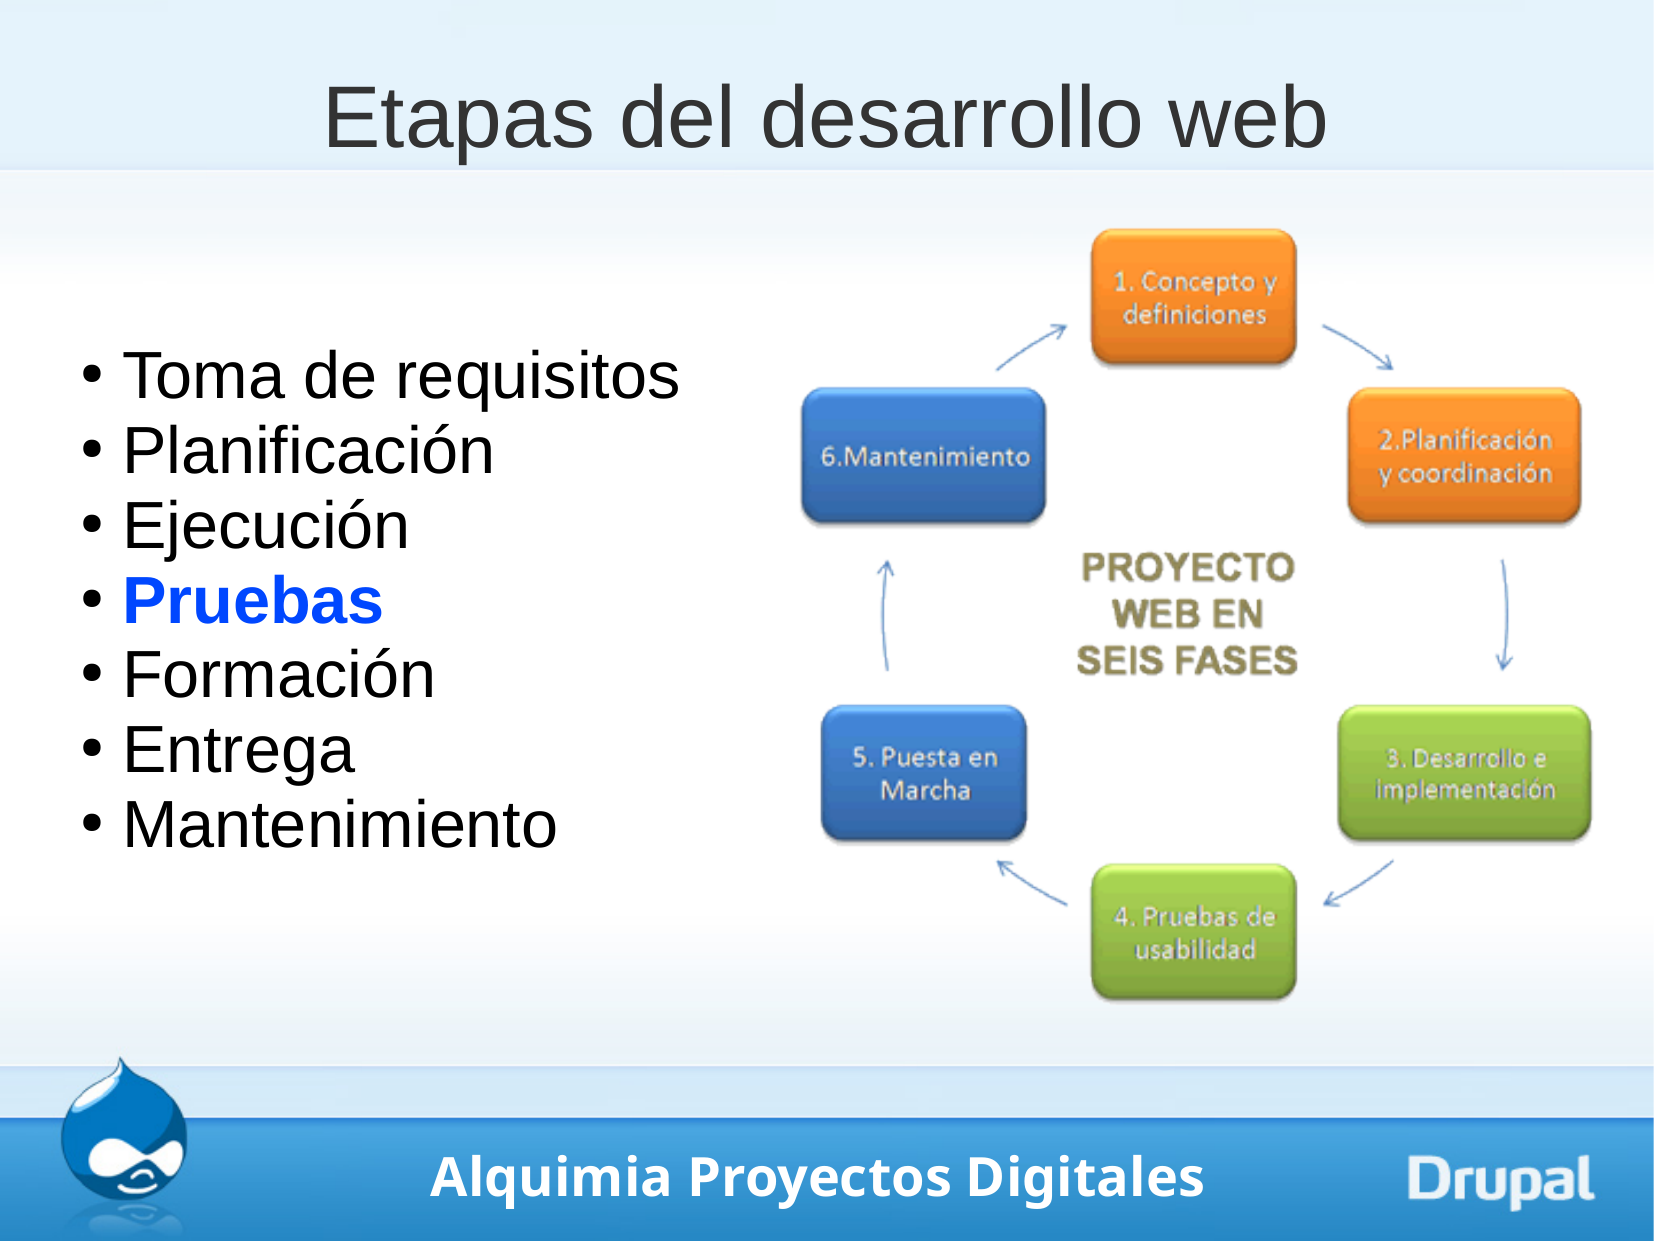

# Etapas del desarrollo web
 Toma de requisitos
 Planificación
 Ejecución
 Pruebas
 Formación
 Entrega
 Mantenimiento
Alquimia Proyectos Digitales